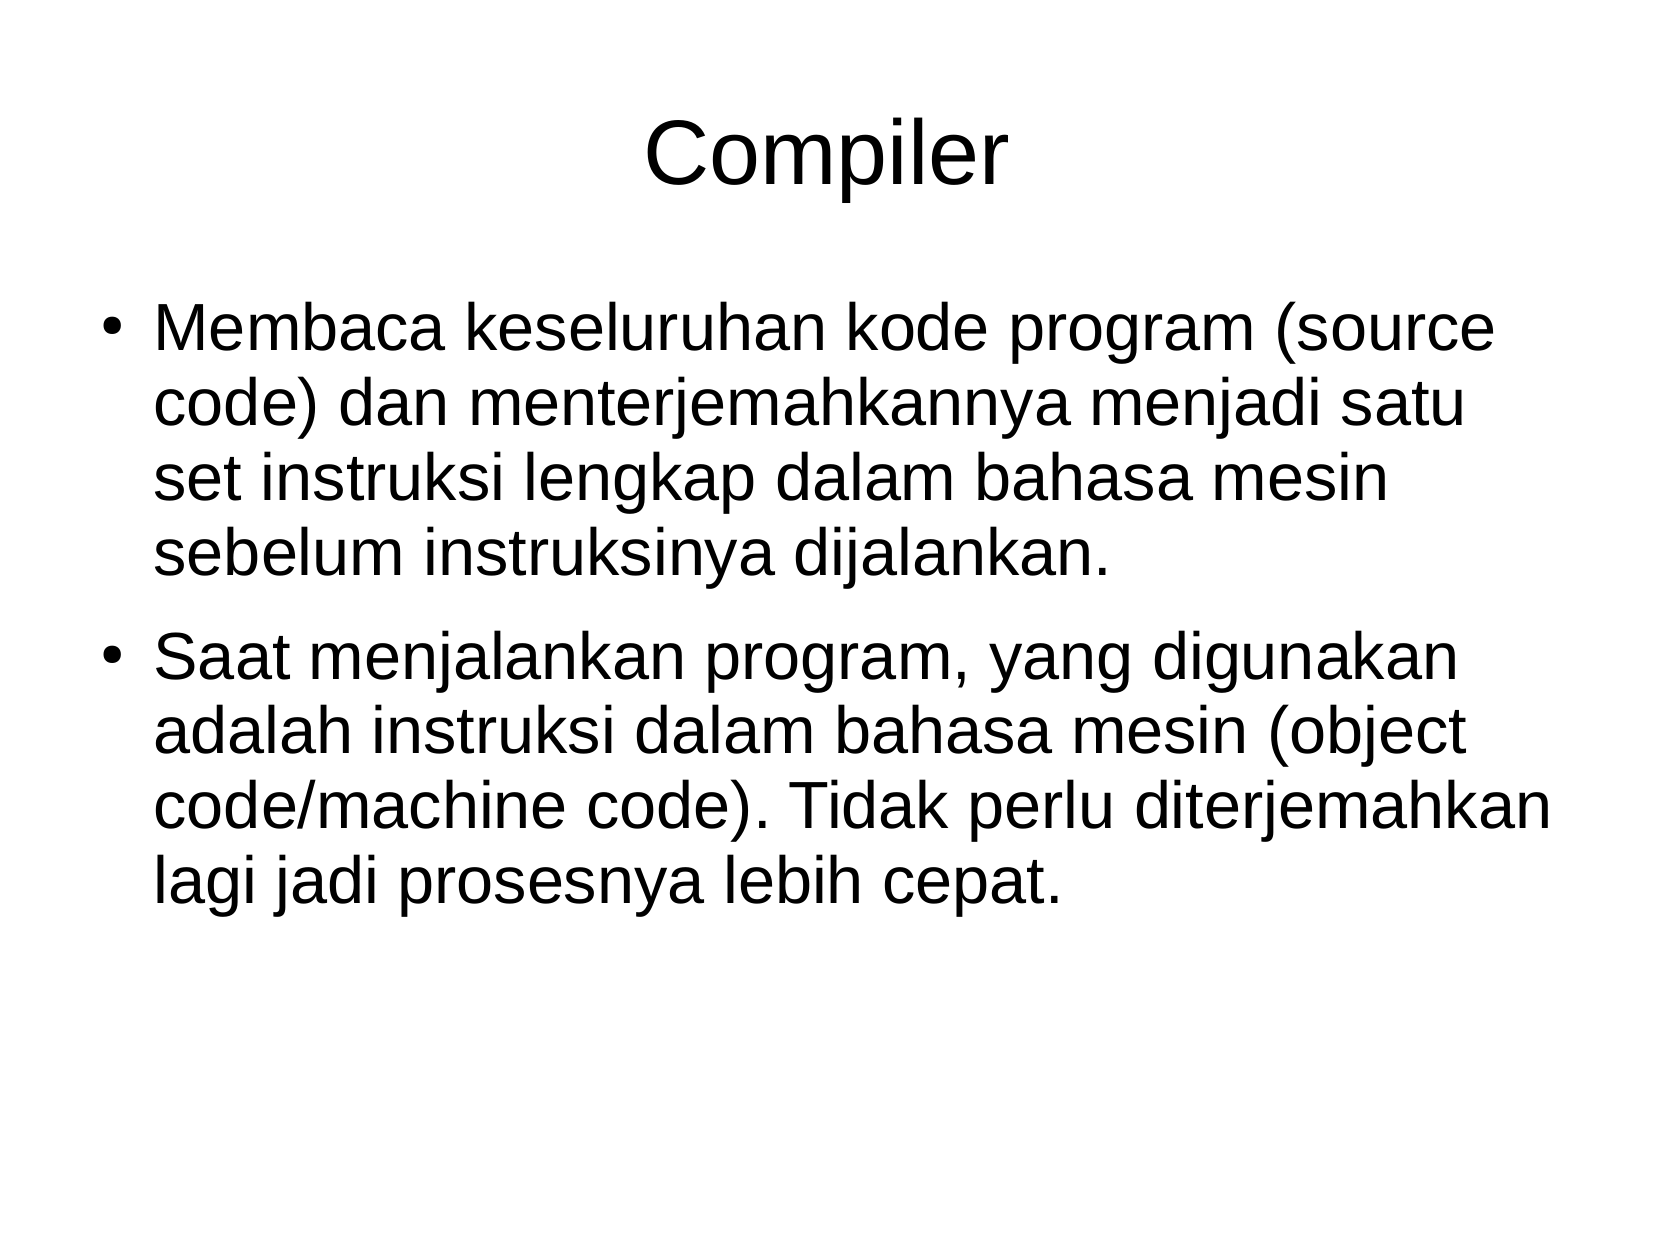

# Compiler
Membaca keseluruhan kode program (source code) dan menterjemahkannya menjadi satu set instruksi lengkap dalam bahasa mesin sebelum instruksinya dijalankan.
Saat menjalankan program, yang digunakan adalah instruksi dalam bahasa mesin (object code/machine code). Tidak perlu diterjemahkan lagi jadi prosesnya lebih cepat.